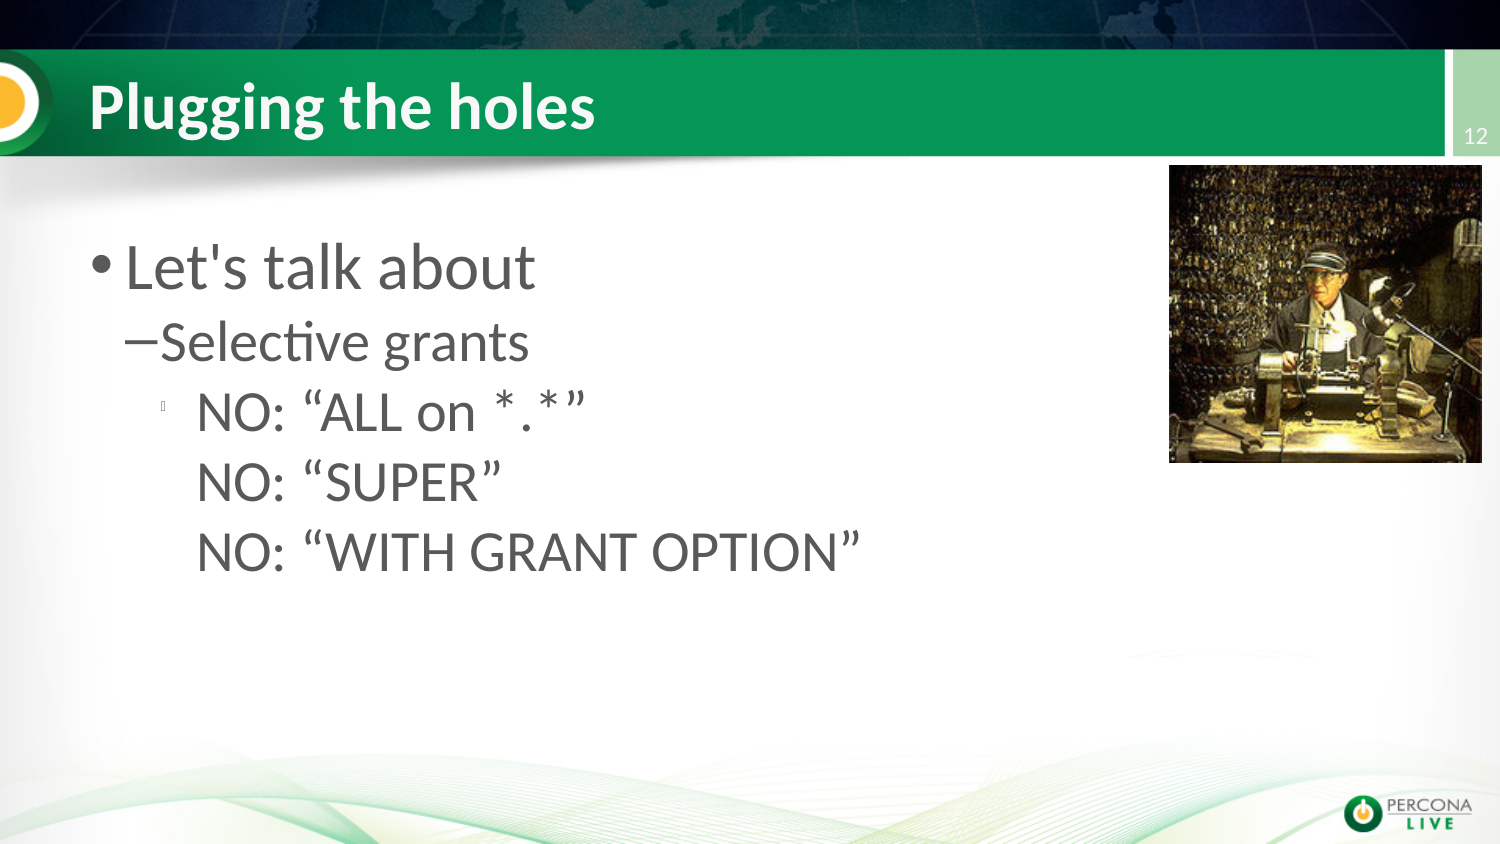

Plugging the holes
Let's talk about
Selective grants
NO: “ALL on *.*”
NO: “SUPER”
NO: “WITH GRANT OPTION”